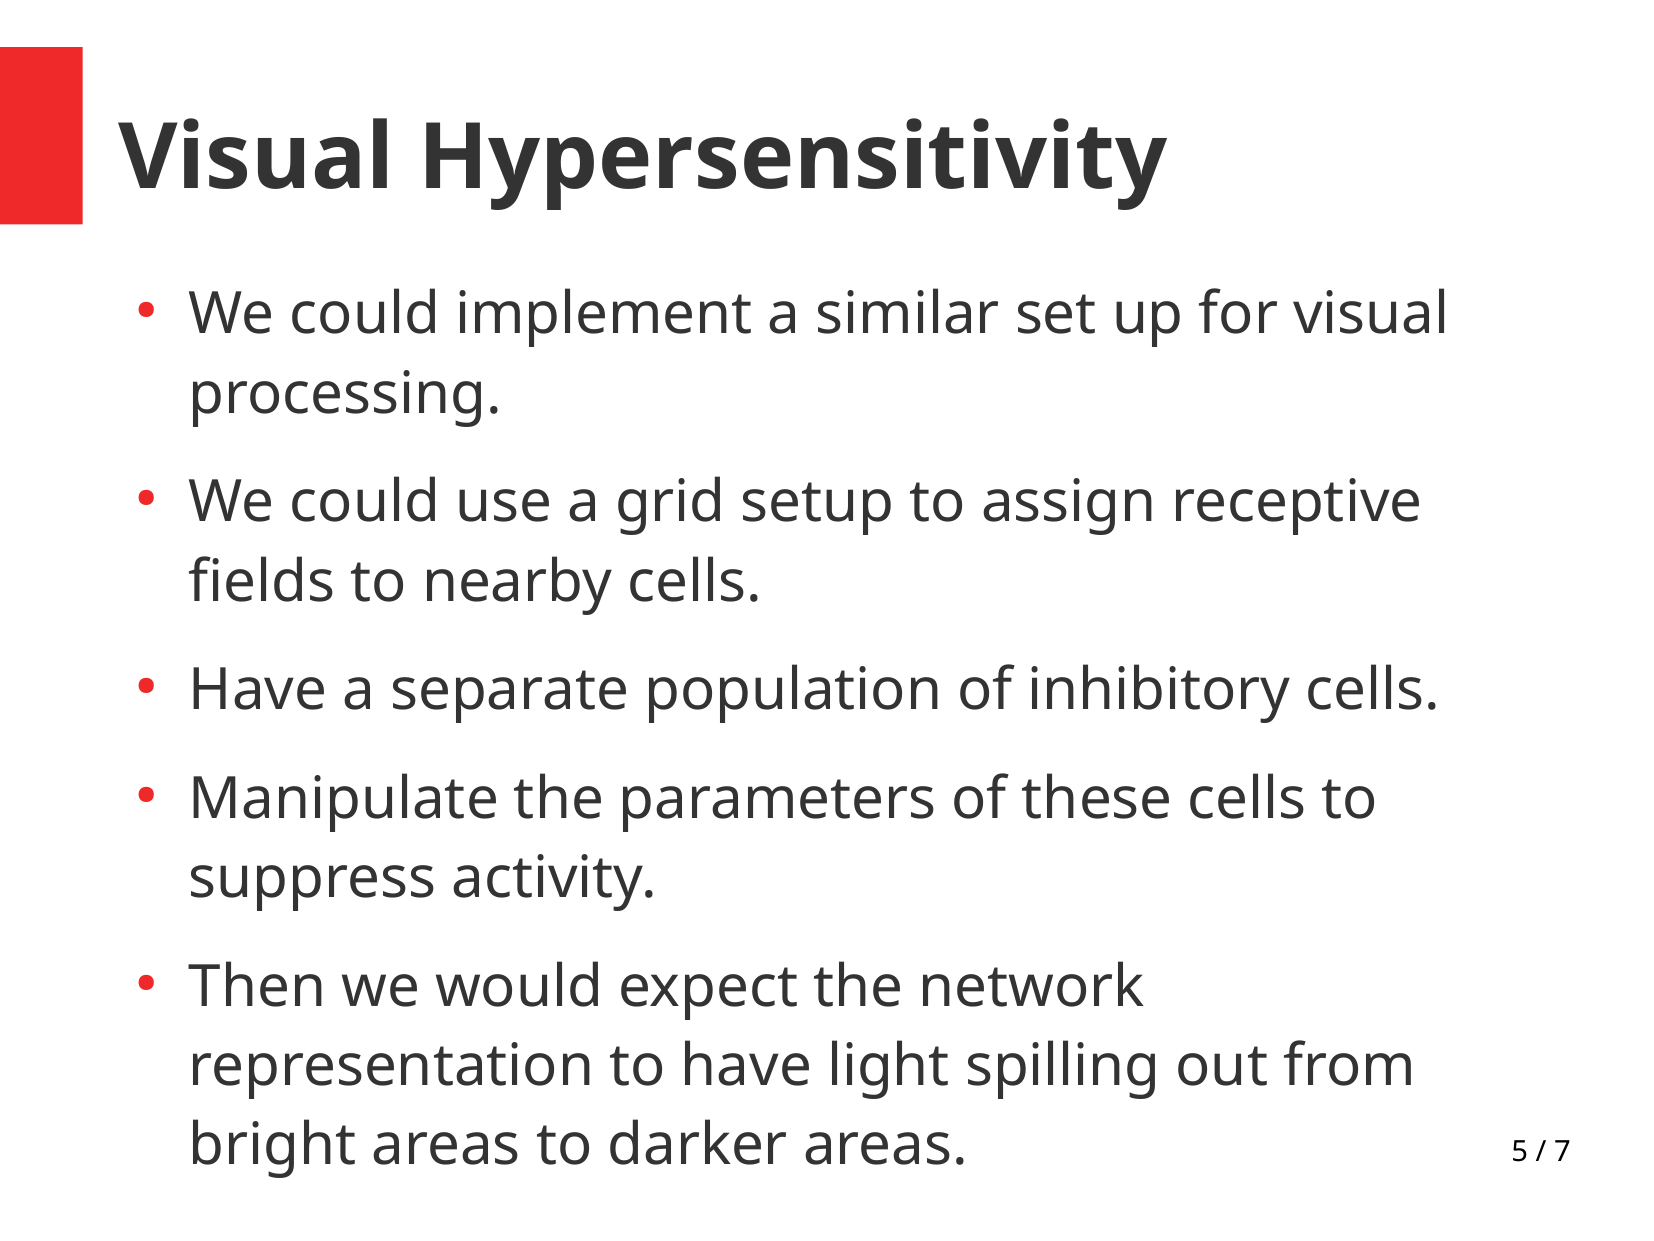

# Visual Hypersensitivity
We could implement a similar set up for visual processing.
We could use a grid setup to assign receptive fields to nearby cells.
Have a separate population of inhibitory cells.
Manipulate the parameters of these cells to suppress activity.
Then we would expect the network representation to have light spilling out from bright areas to darker areas.
5